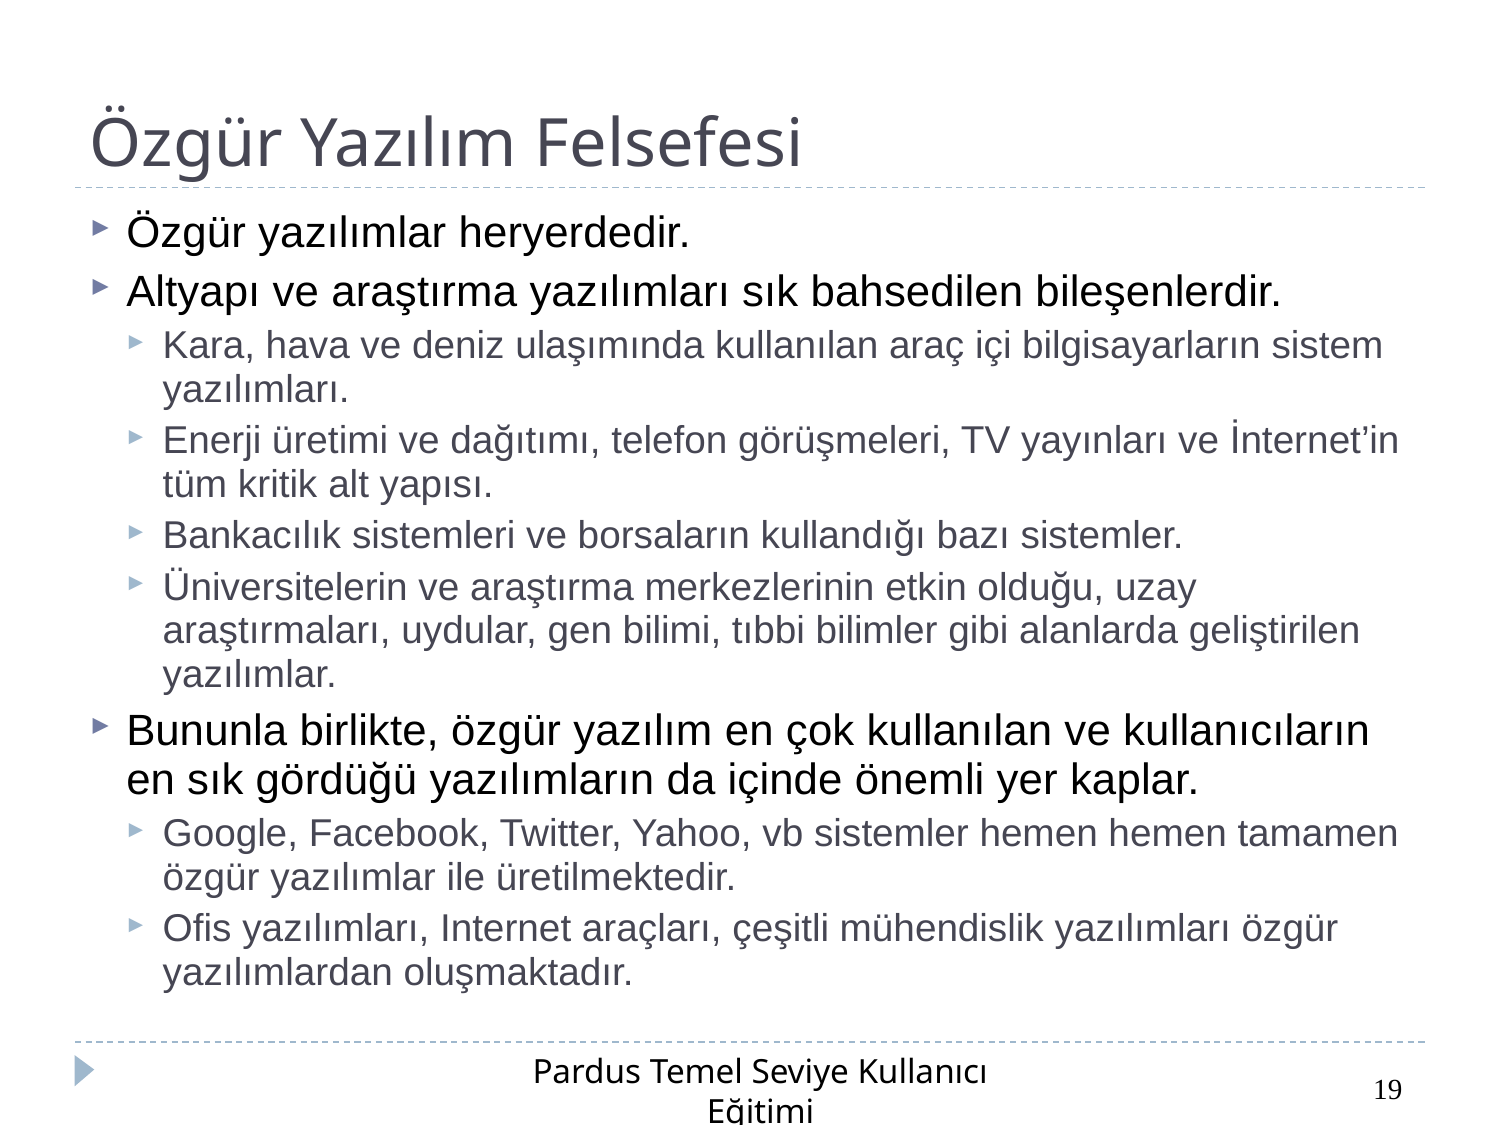

# Özgür Yazılım Felsefesi
Özgür yazılımlar heryerdedir.
Altyapı ve araştırma yazılımları sık bahsedilen bileşenlerdir.
Kara, hava ve deniz ulaşımında kullanılan araç içi bilgisayarların sistem yazılımları.
Enerji üretimi ve dağıtımı, telefon görüşmeleri, TV yayınları ve İnternet’in tüm kritik alt yapısı.
Bankacılık sistemleri ve borsaların kullandığı bazı sistemler.
Üniversitelerin ve araştırma merkezlerinin etkin olduğu, uzay araştırmaları, uydular, gen bilimi, tıbbi bilimler gibi alanlarda geliştirilen yazılımlar.
Bununla birlikte, özgür yazılım en çok kullanılan ve kullanıcıların en sık gördüğü yazılımların da içinde önemli yer kaplar.
Google, Facebook, Twitter, Yahoo, vb sistemler hemen hemen tamamen özgür yazılımlar ile üretilmektedir.
Ofis yazılımları, Internet araçları, çeşitli mühendislik yazılımları özgür yazılımlardan oluşmaktadır.